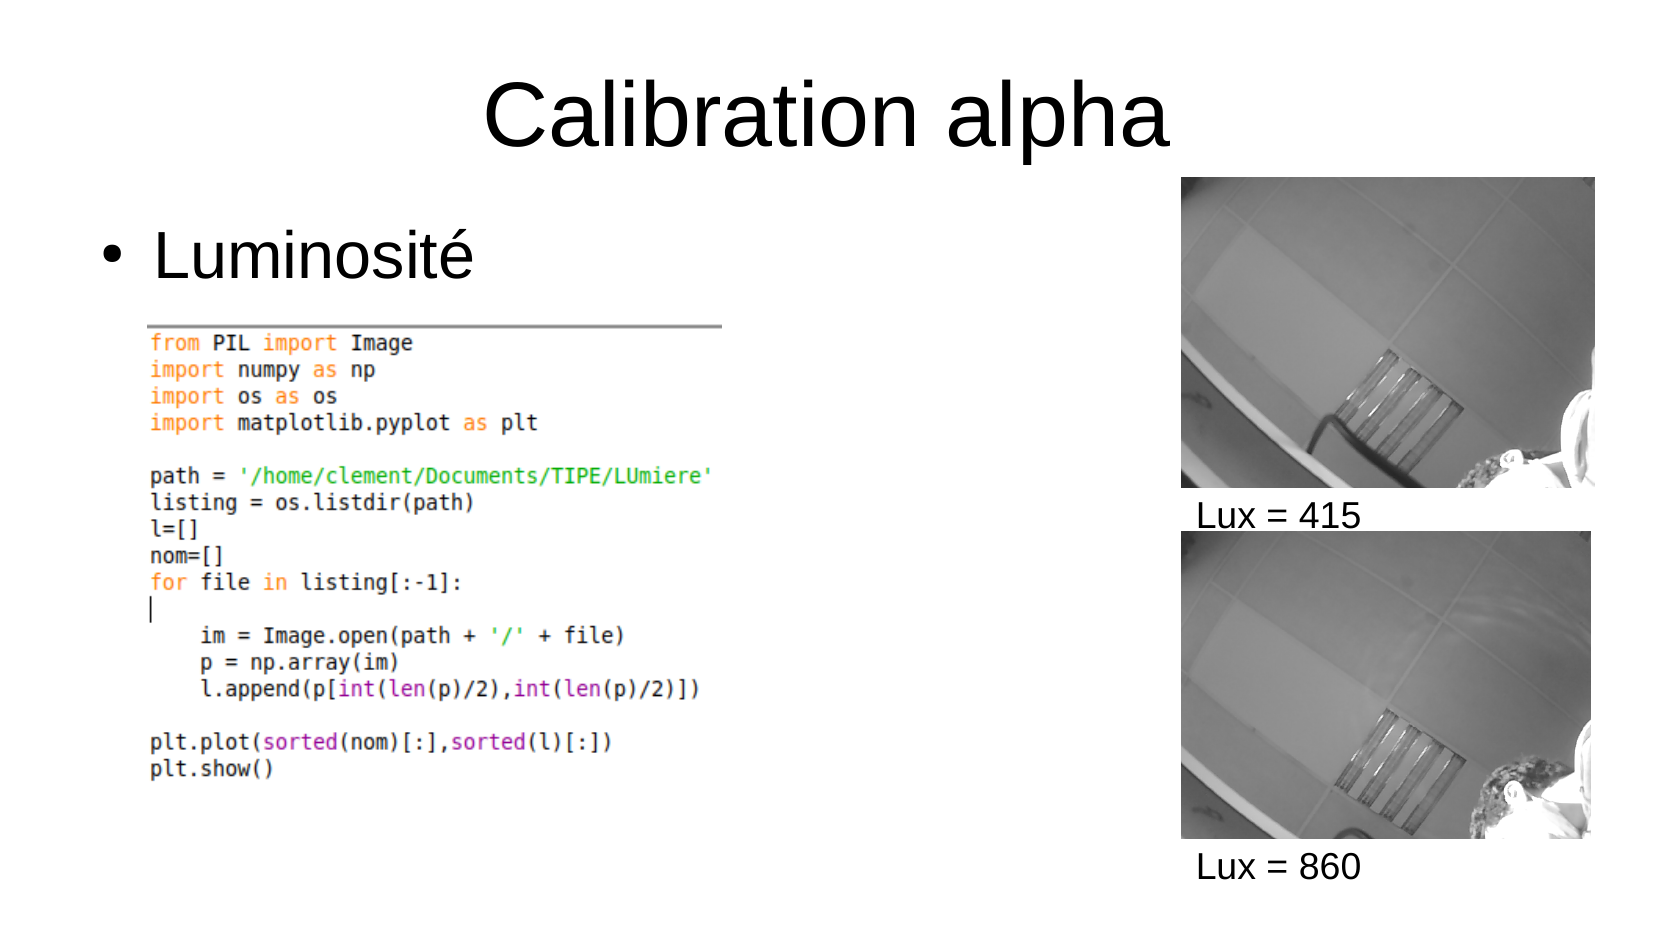

# Calibration alpha
Luminosité
Lux = 415
Lux = 860